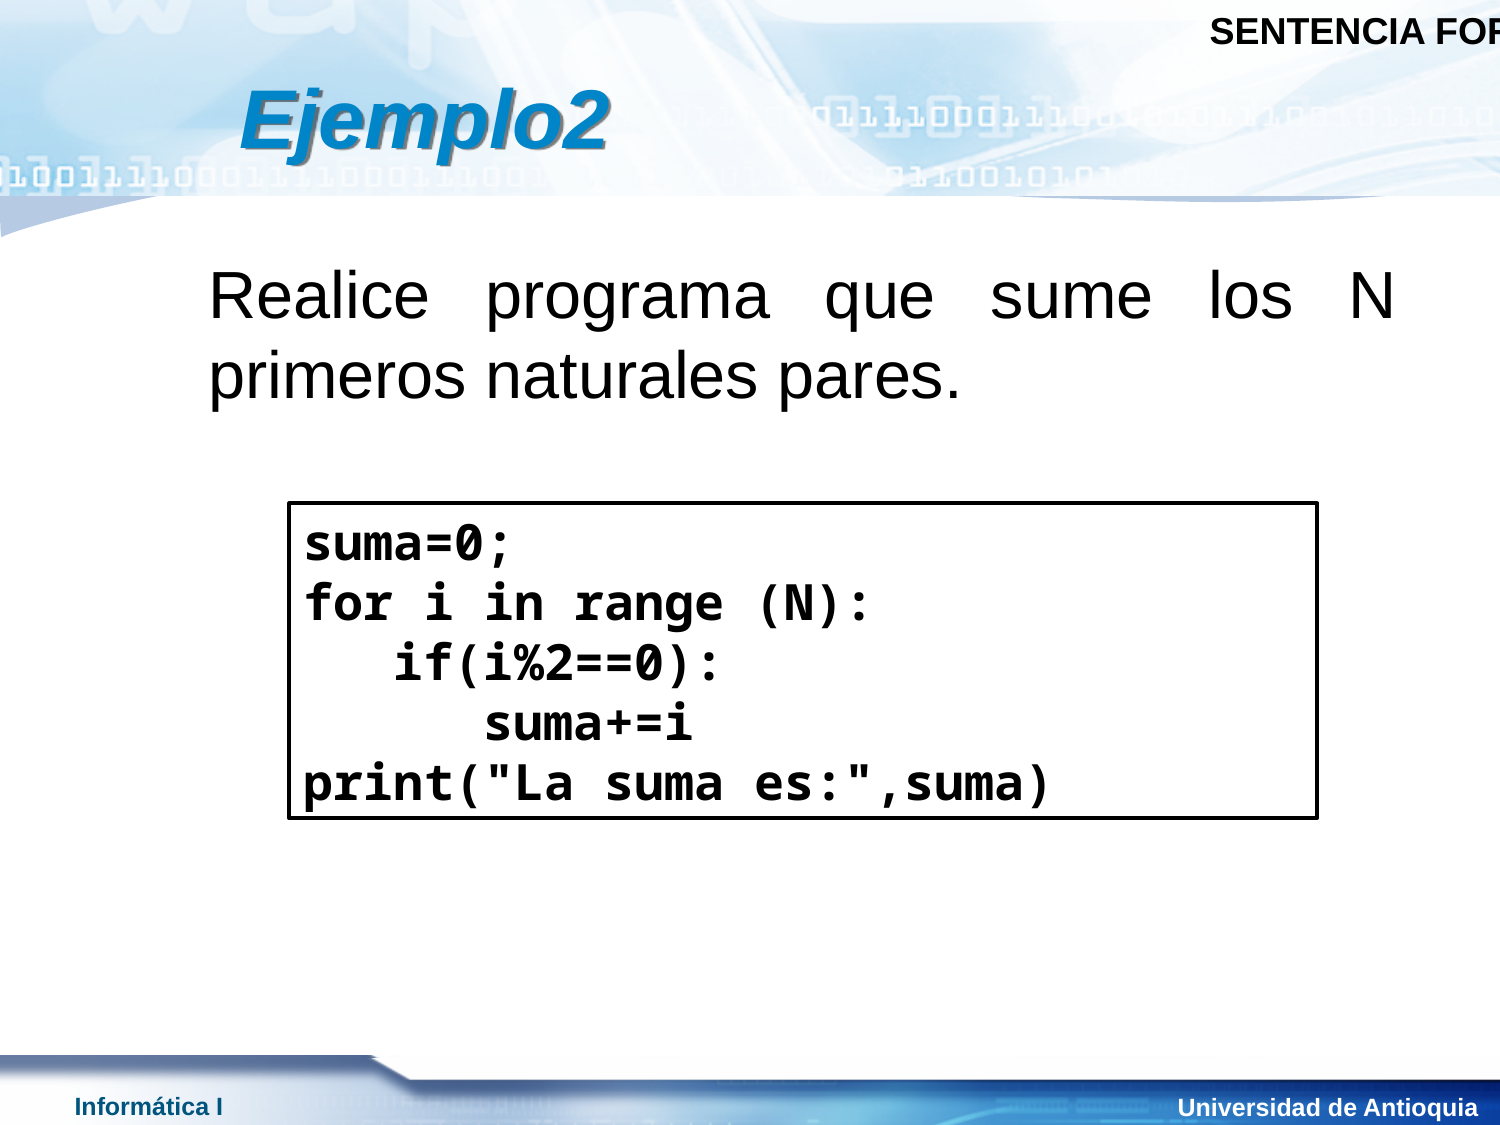

SENTENCIA FOR
# Ejemplo2
Realice programa que sume los N primeros naturales pares.
suma=0;
for i in range (N):
 if(i%2==0):
 suma+=i
print("La suma es:",suma)